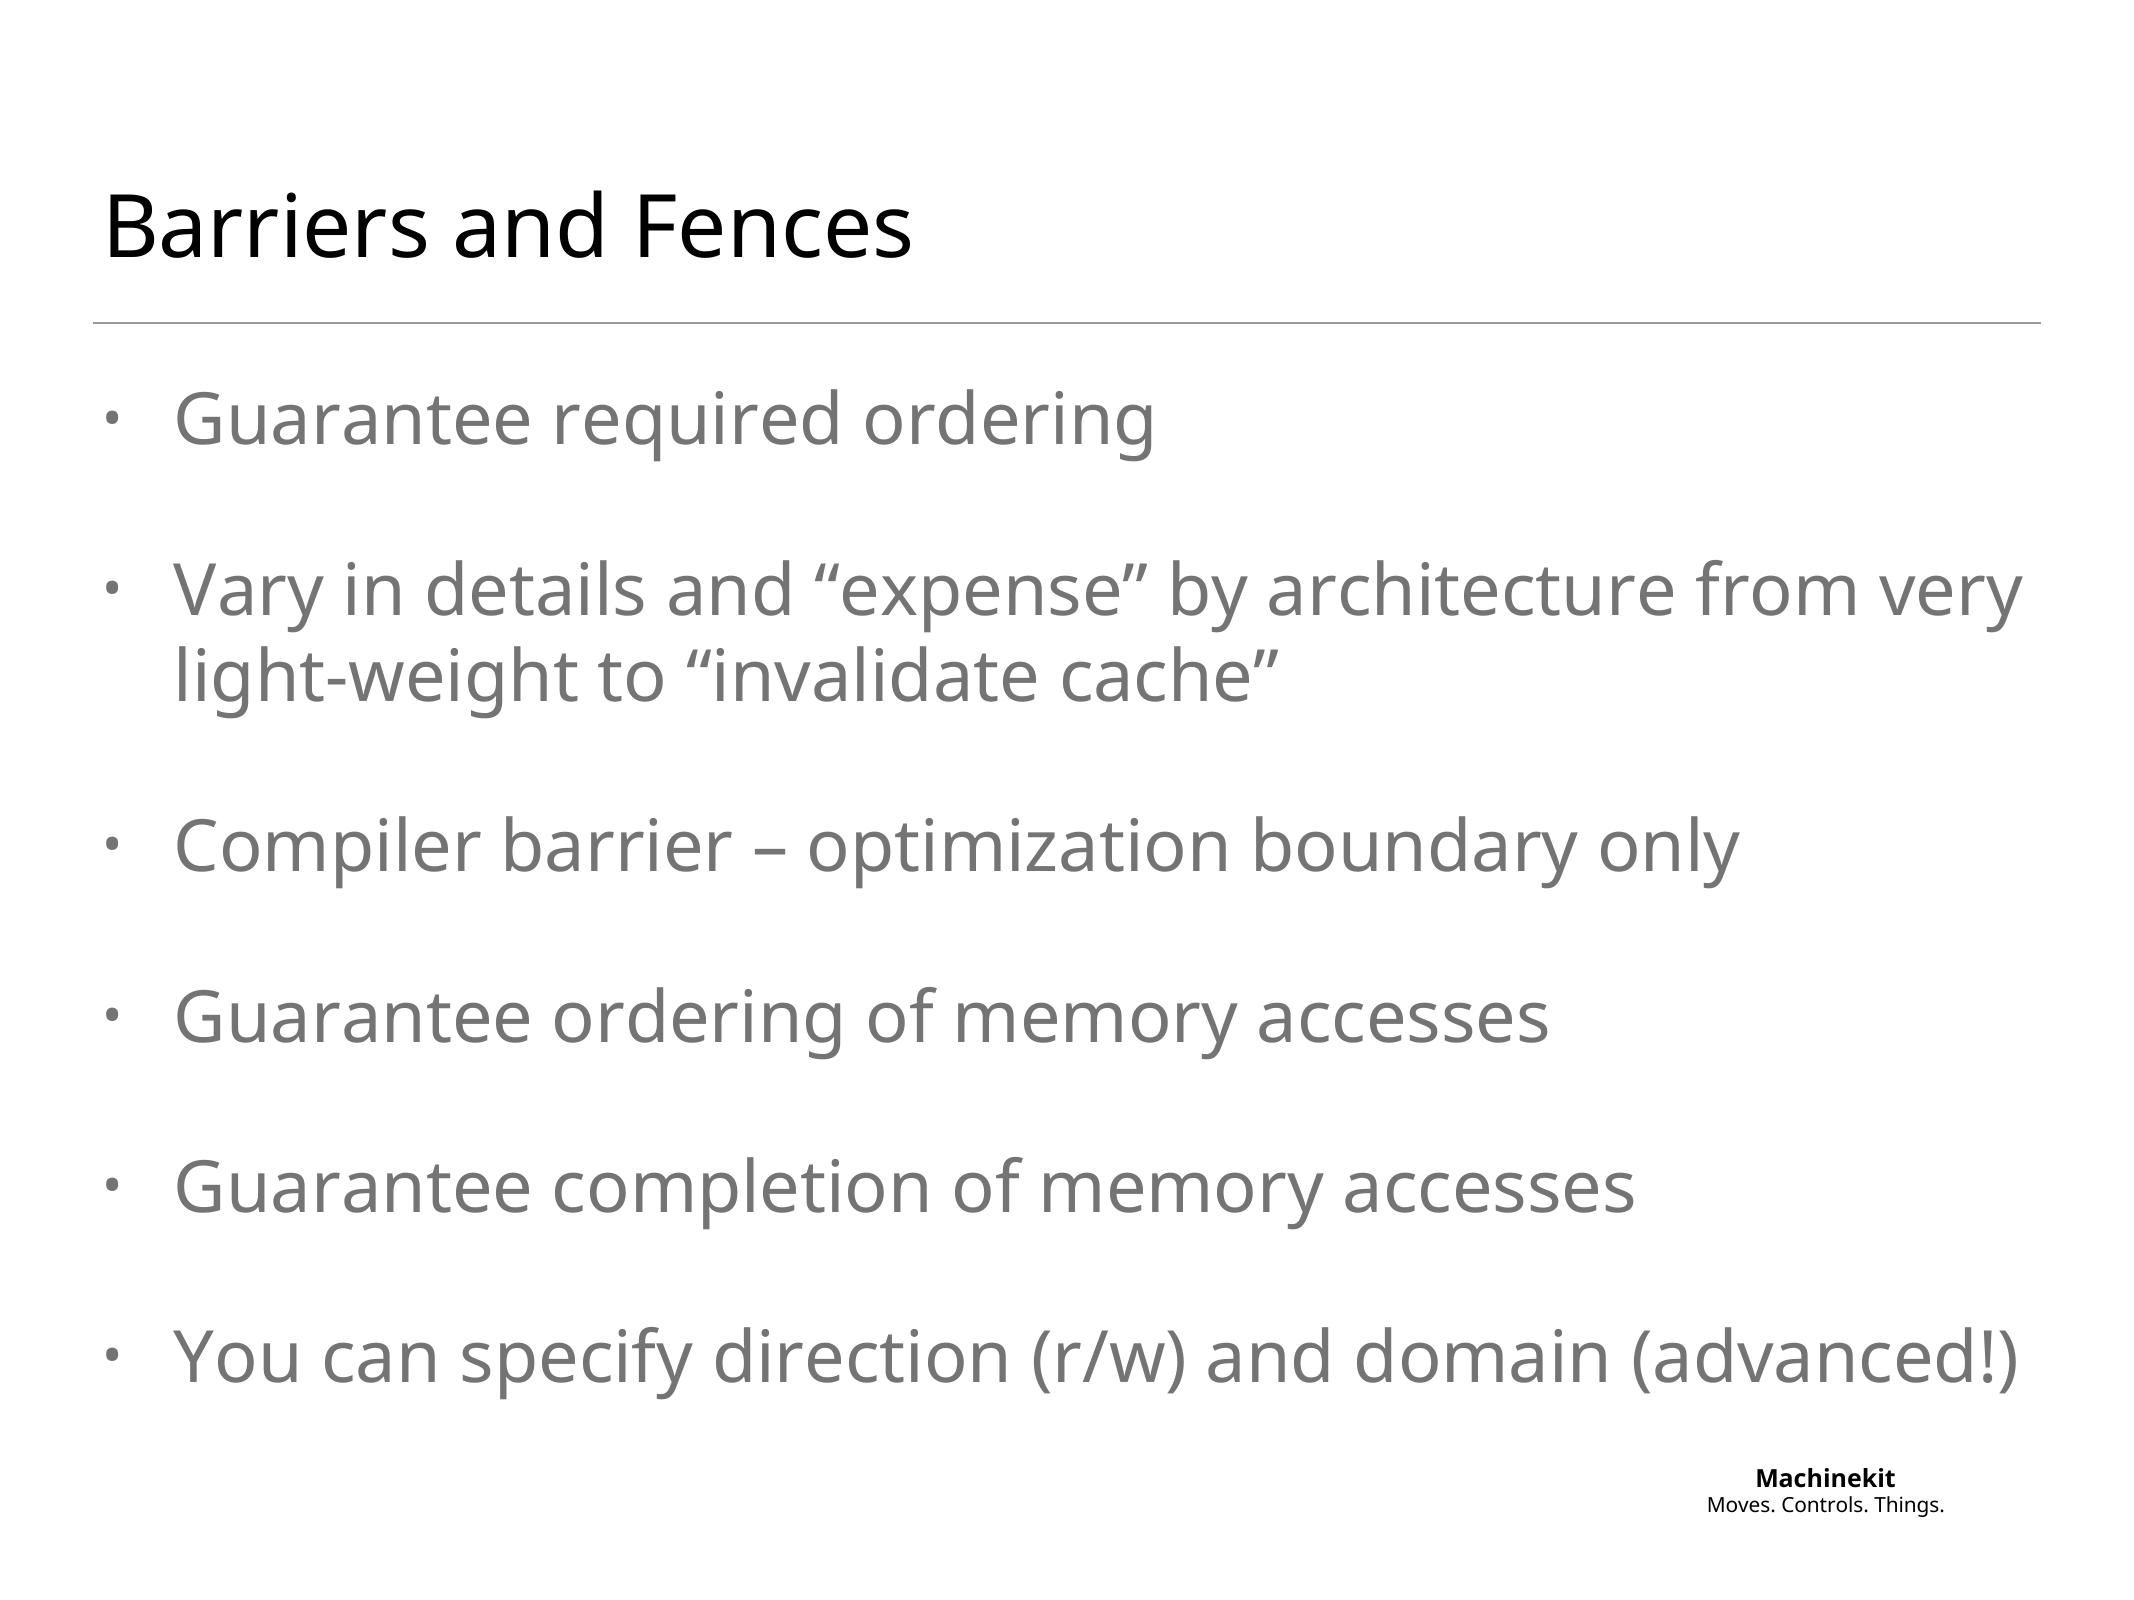

# Barriers and Fences
Guarantee required ordering
Vary in details and “expense” by architecture from very light-weight to “invalidate cache”
Compiler barrier – optimization boundary only
Guarantee ordering of memory accesses
Guarantee completion of memory accesses
You can specify direction (r/w) and domain (advanced!)